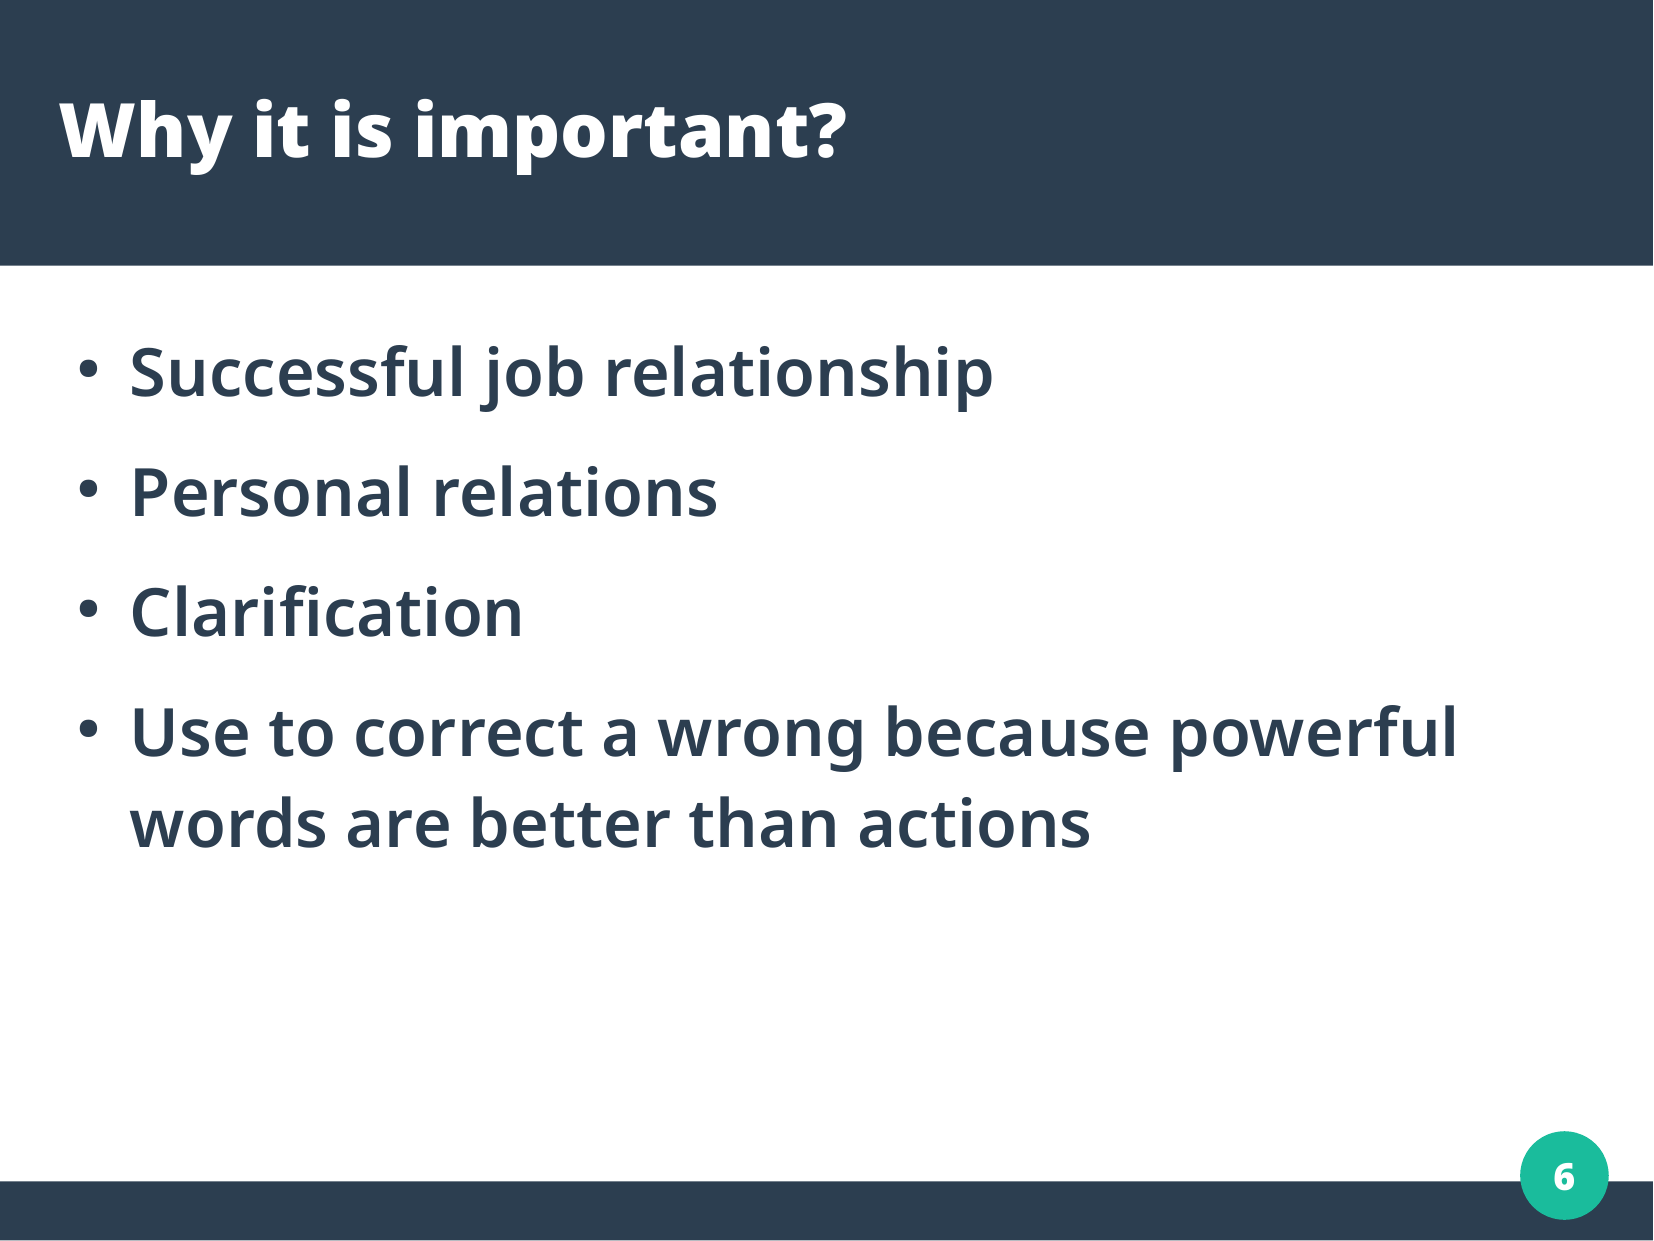

# Why it is important?
Successful job relationship
Personal relations
Clarification
Use to correct a wrong because powerful words are better than actions
6